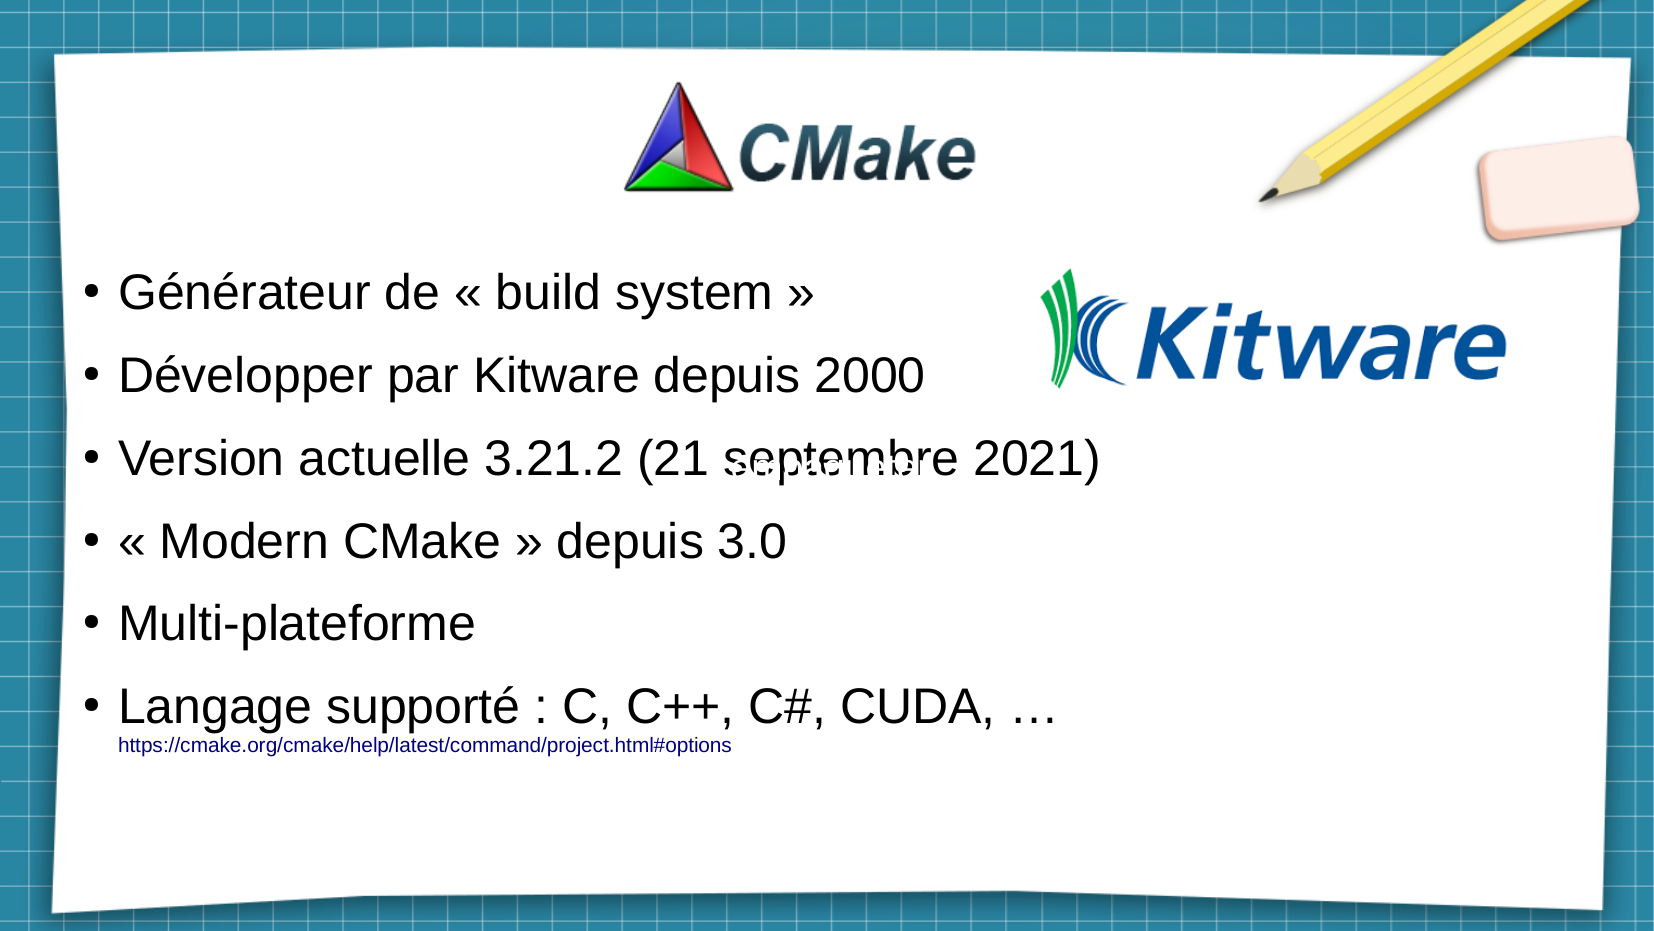

# Générateur de « build system »
Développer par Kitware depuis 2000
Version actuelle 3.21.2 (21 septembre 2021)
« Modern CMake » depuis 3.0
Multi-plateforme
Langage supporté : C, C++, C#, CUDA, …
https://cmake.org/cmake/help/latest/command/project.html#options
empaqueter